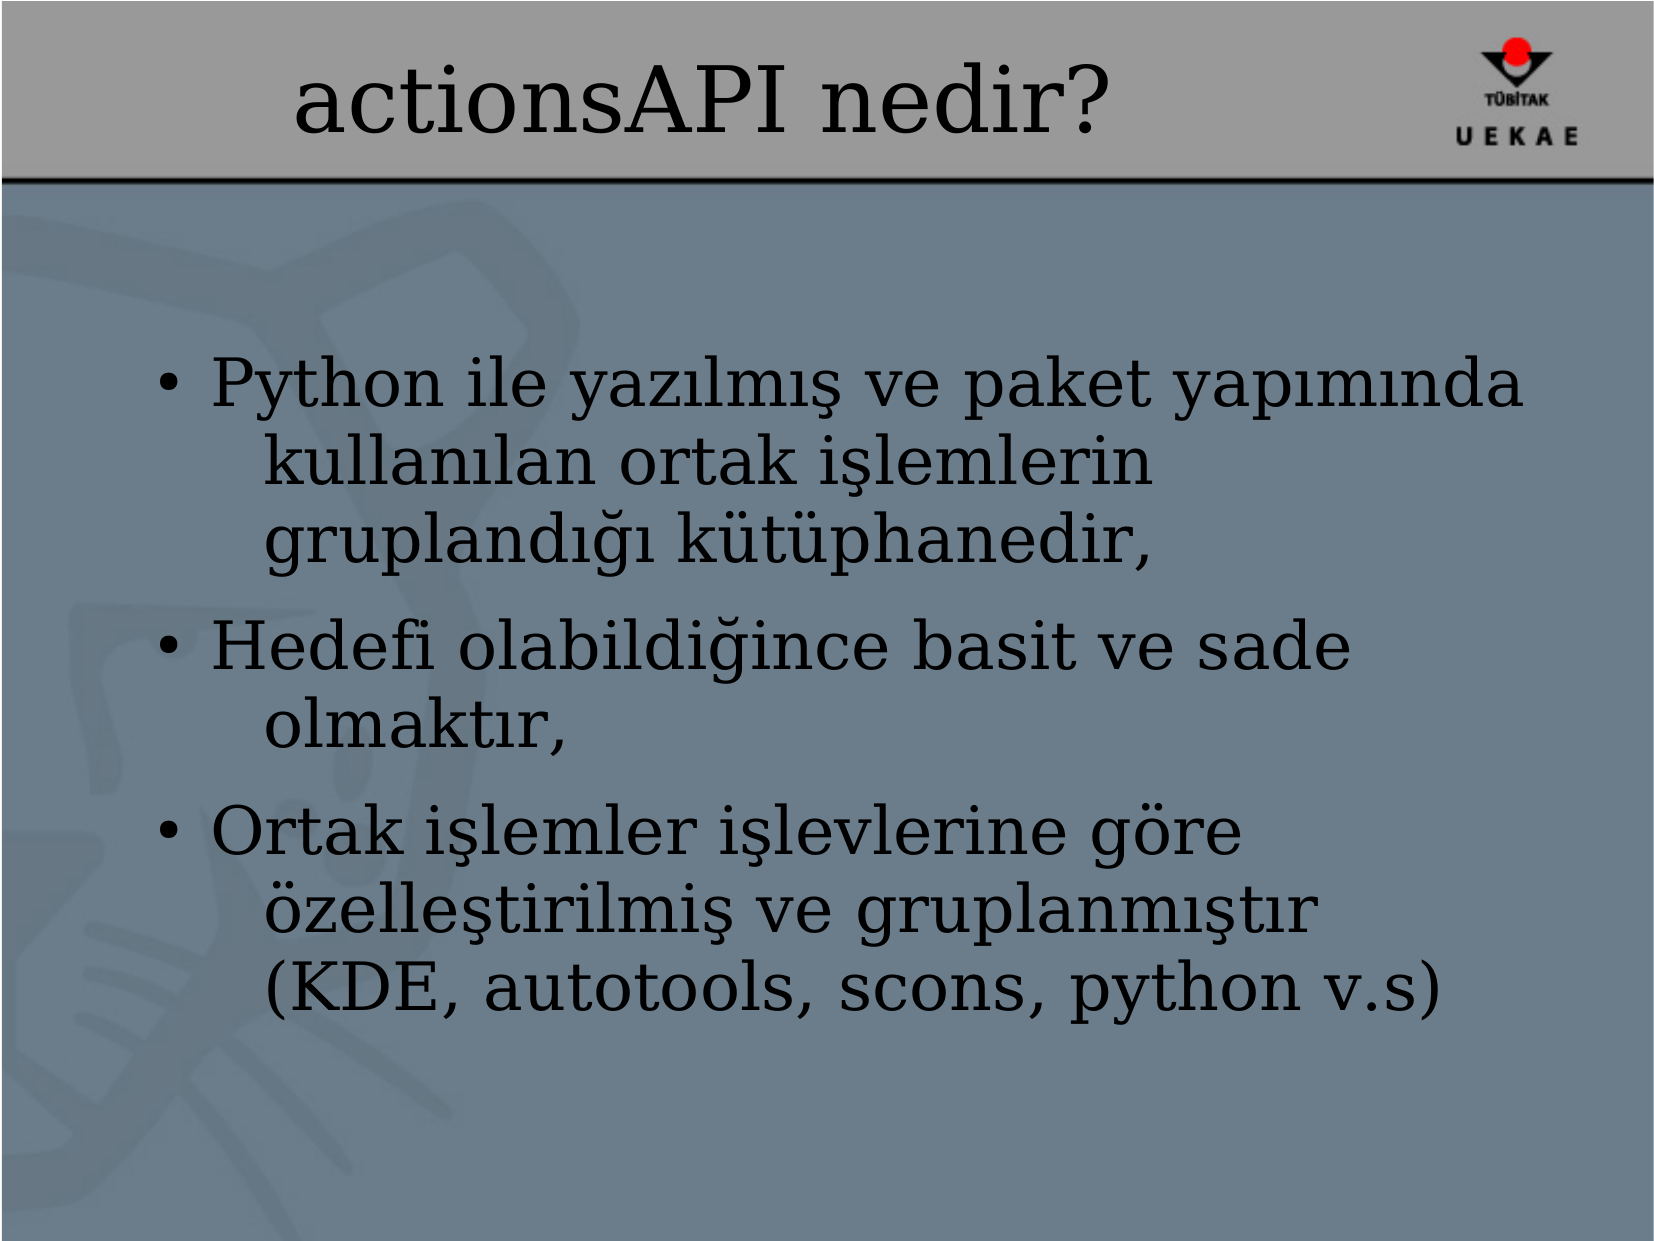

# actionsAPI nedir?
Python ile yazılmış ve paket yapımında kullanılan ortak işlemlerin gruplandığı kütüphanedir,
Hedefi olabildiğince basit ve sade olmaktır,
Ortak işlemler işlevlerine göre özelleştirilmiş ve gruplanmıştır (KDE, autotools, scons, python v.s)